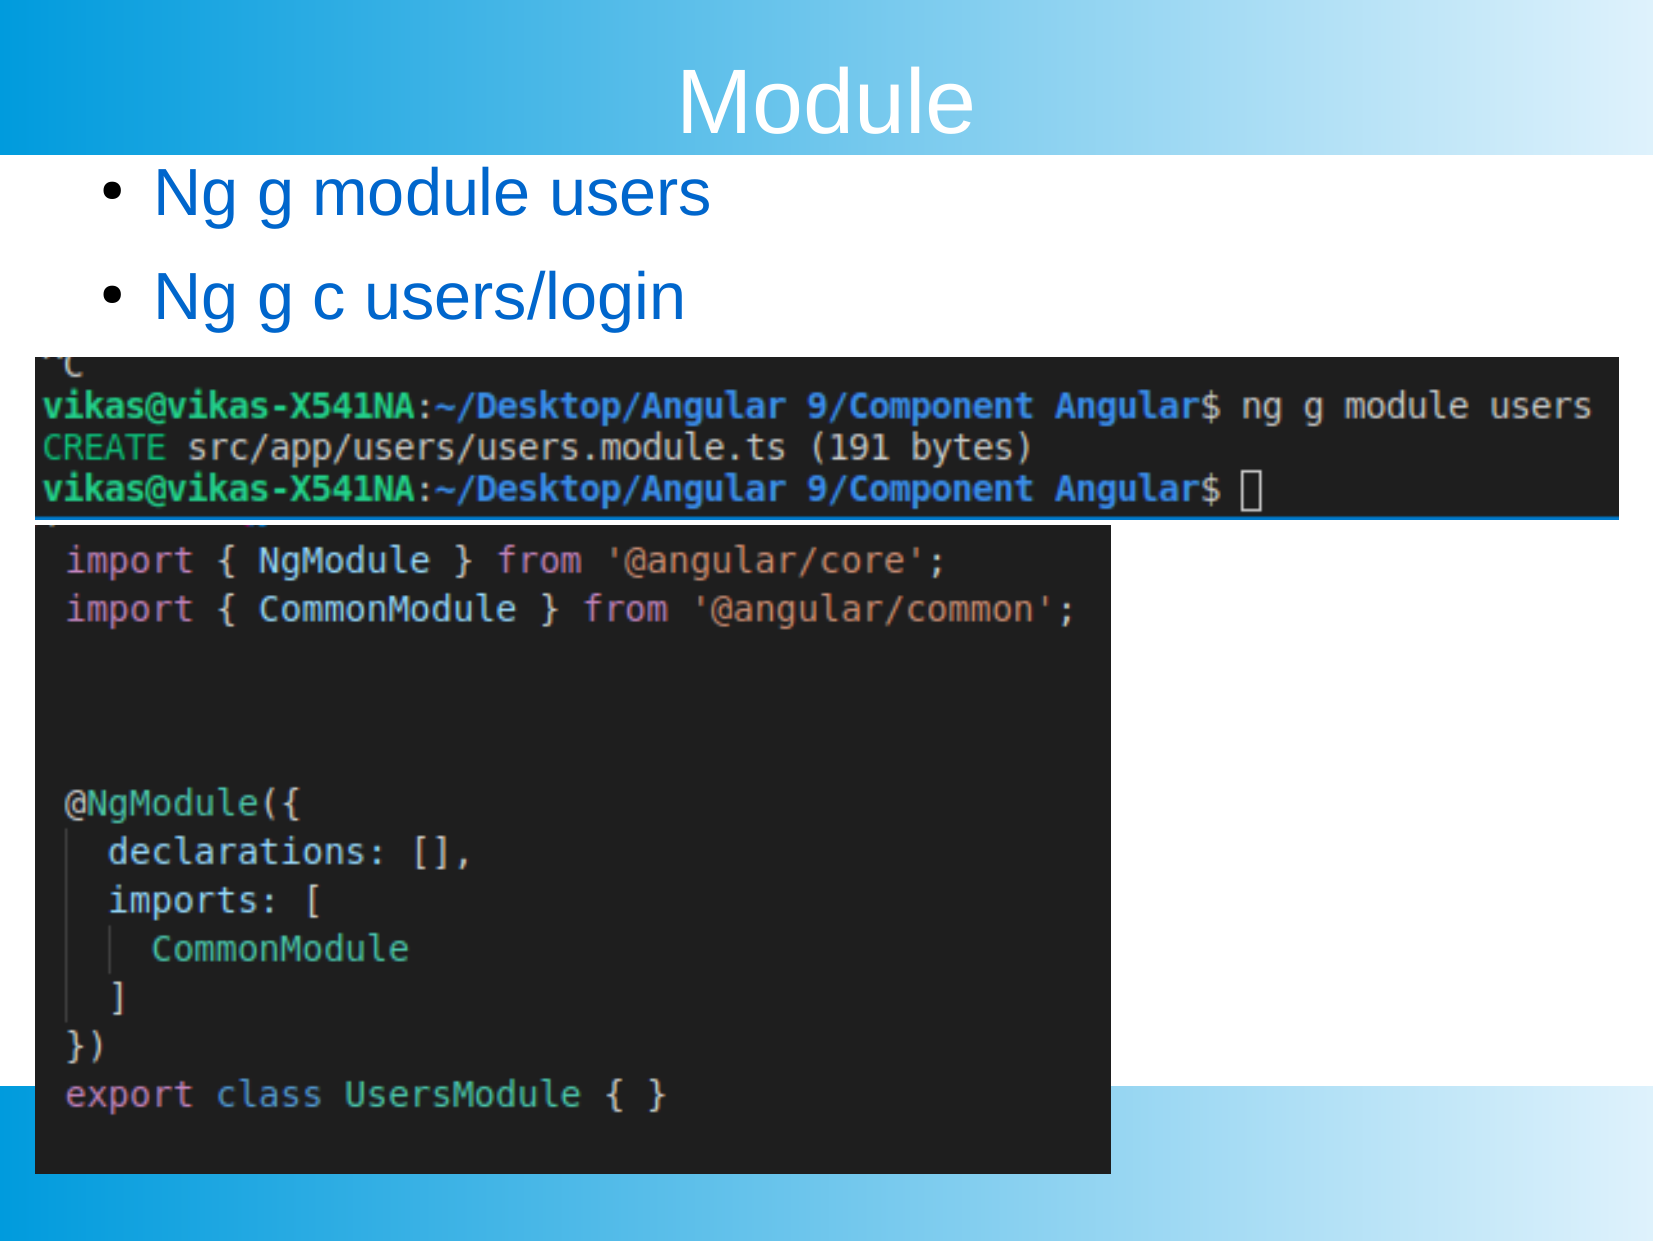

# Module
Ng g module users
Ng g c users/login